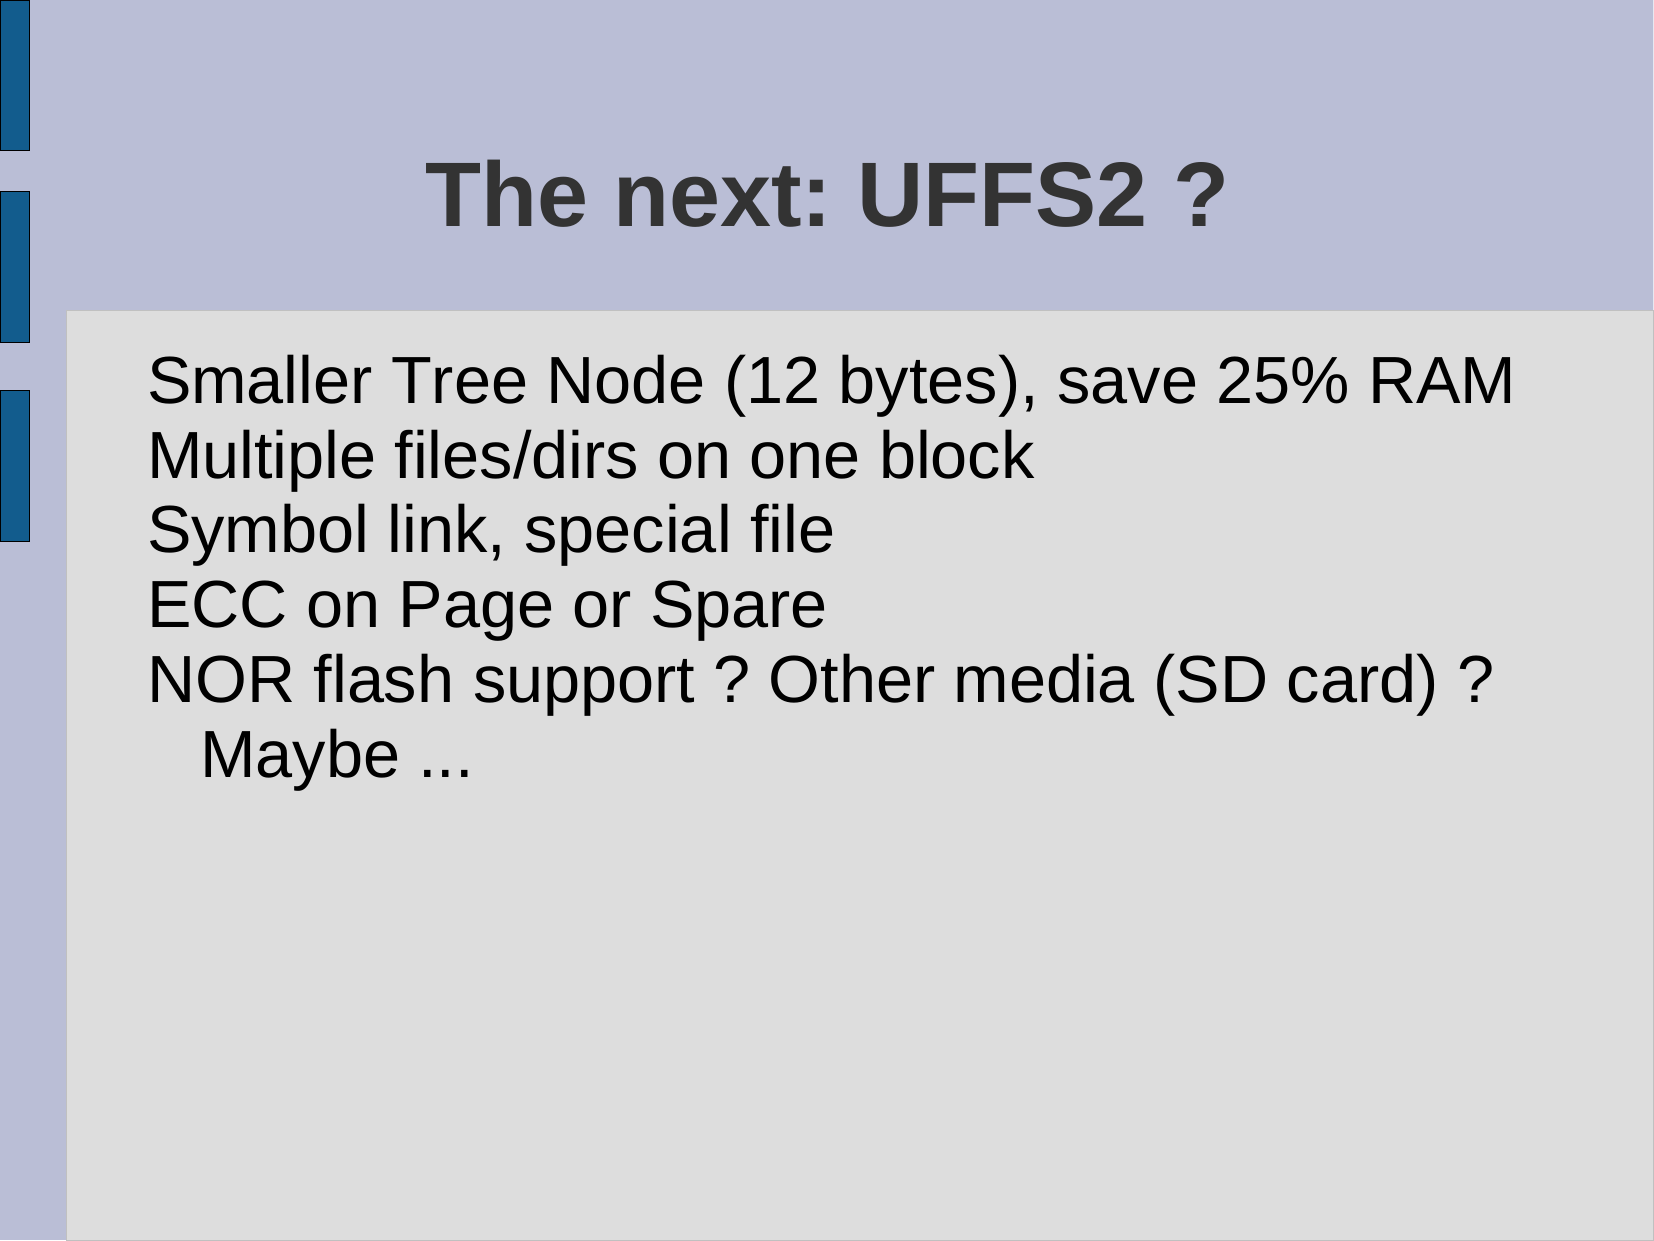

# The next: UFFS2 ?
Smaller Tree Node (12 bytes), save 25% RAM
Multiple files/dirs on one block
Symbol link, special file
ECC on Page or Spare
NOR flash support ? Other media (SD card) ? Maybe ...